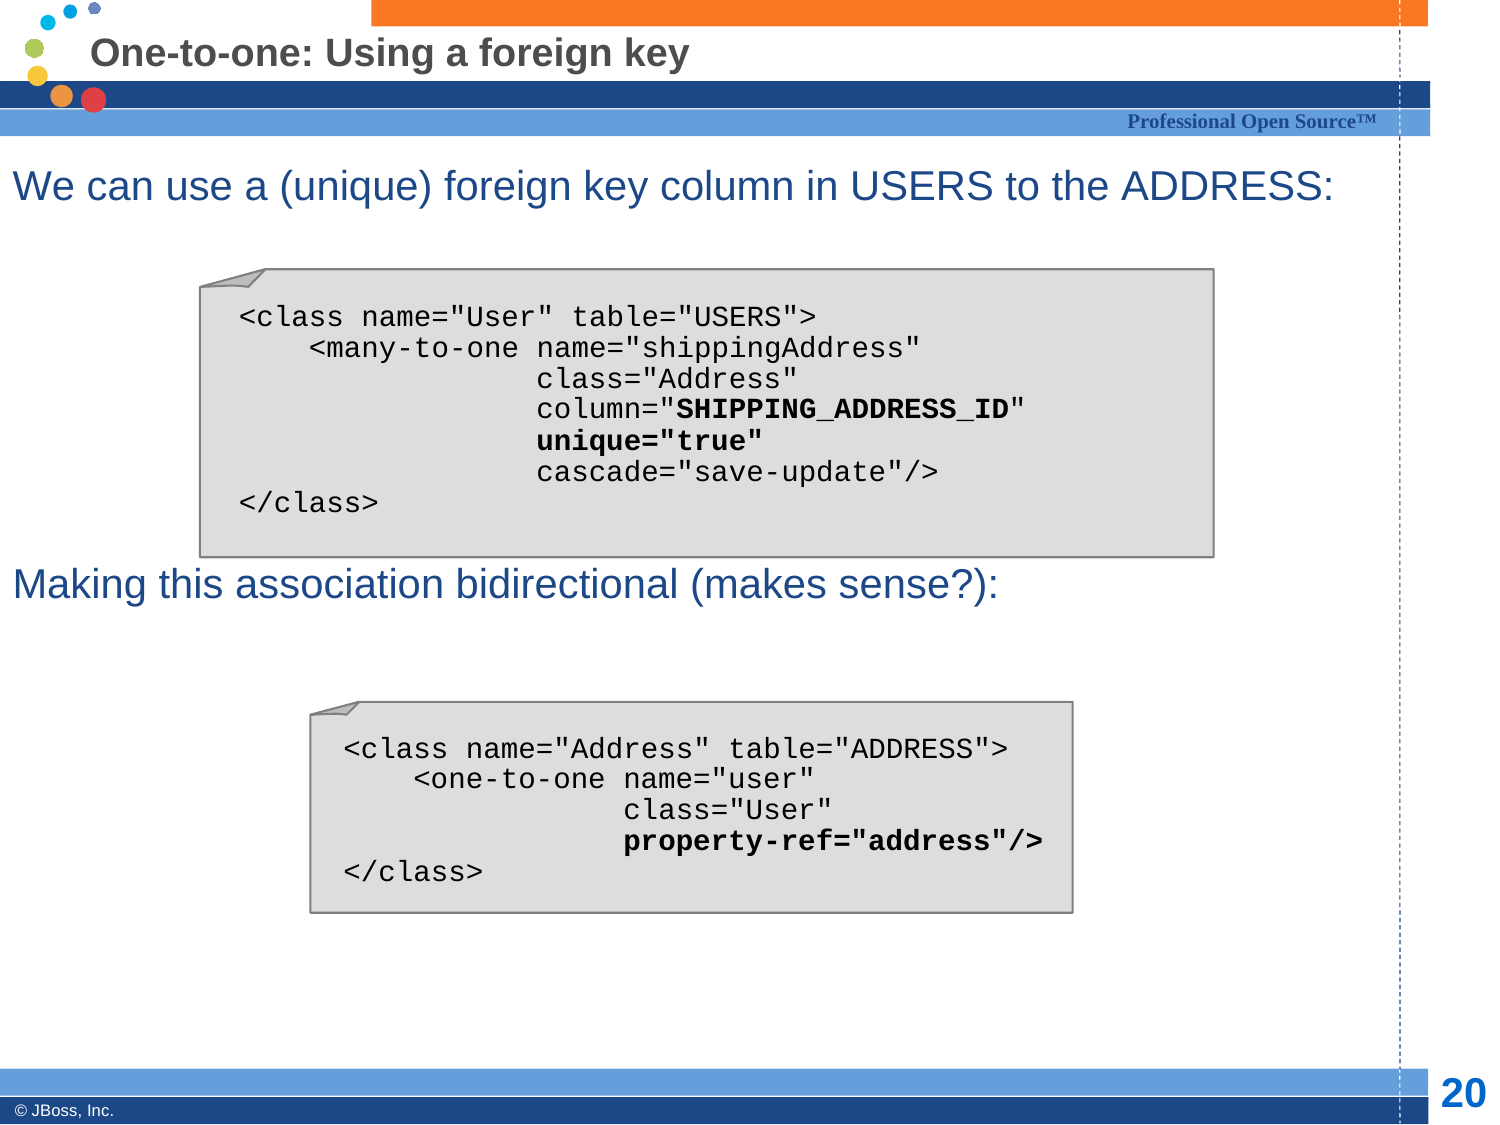

# One-to-one: Using a foreign key
We can use a (unique) foreign key column in USERS to the ADDRESS:
Making this association bidirectional (makes sense?):
<class name="User" table="USERS">
 <many-to-one name="shippingAddress"
 class="Address"
 column="SHIPPING_ADDRESS_ID"
 unique="true"
 cascade="save-update"/>
</class>
<class name="Address" table="ADDRESS">
 <one-to-one name="user"
 class="User"
 property-ref="address"/>
</class>